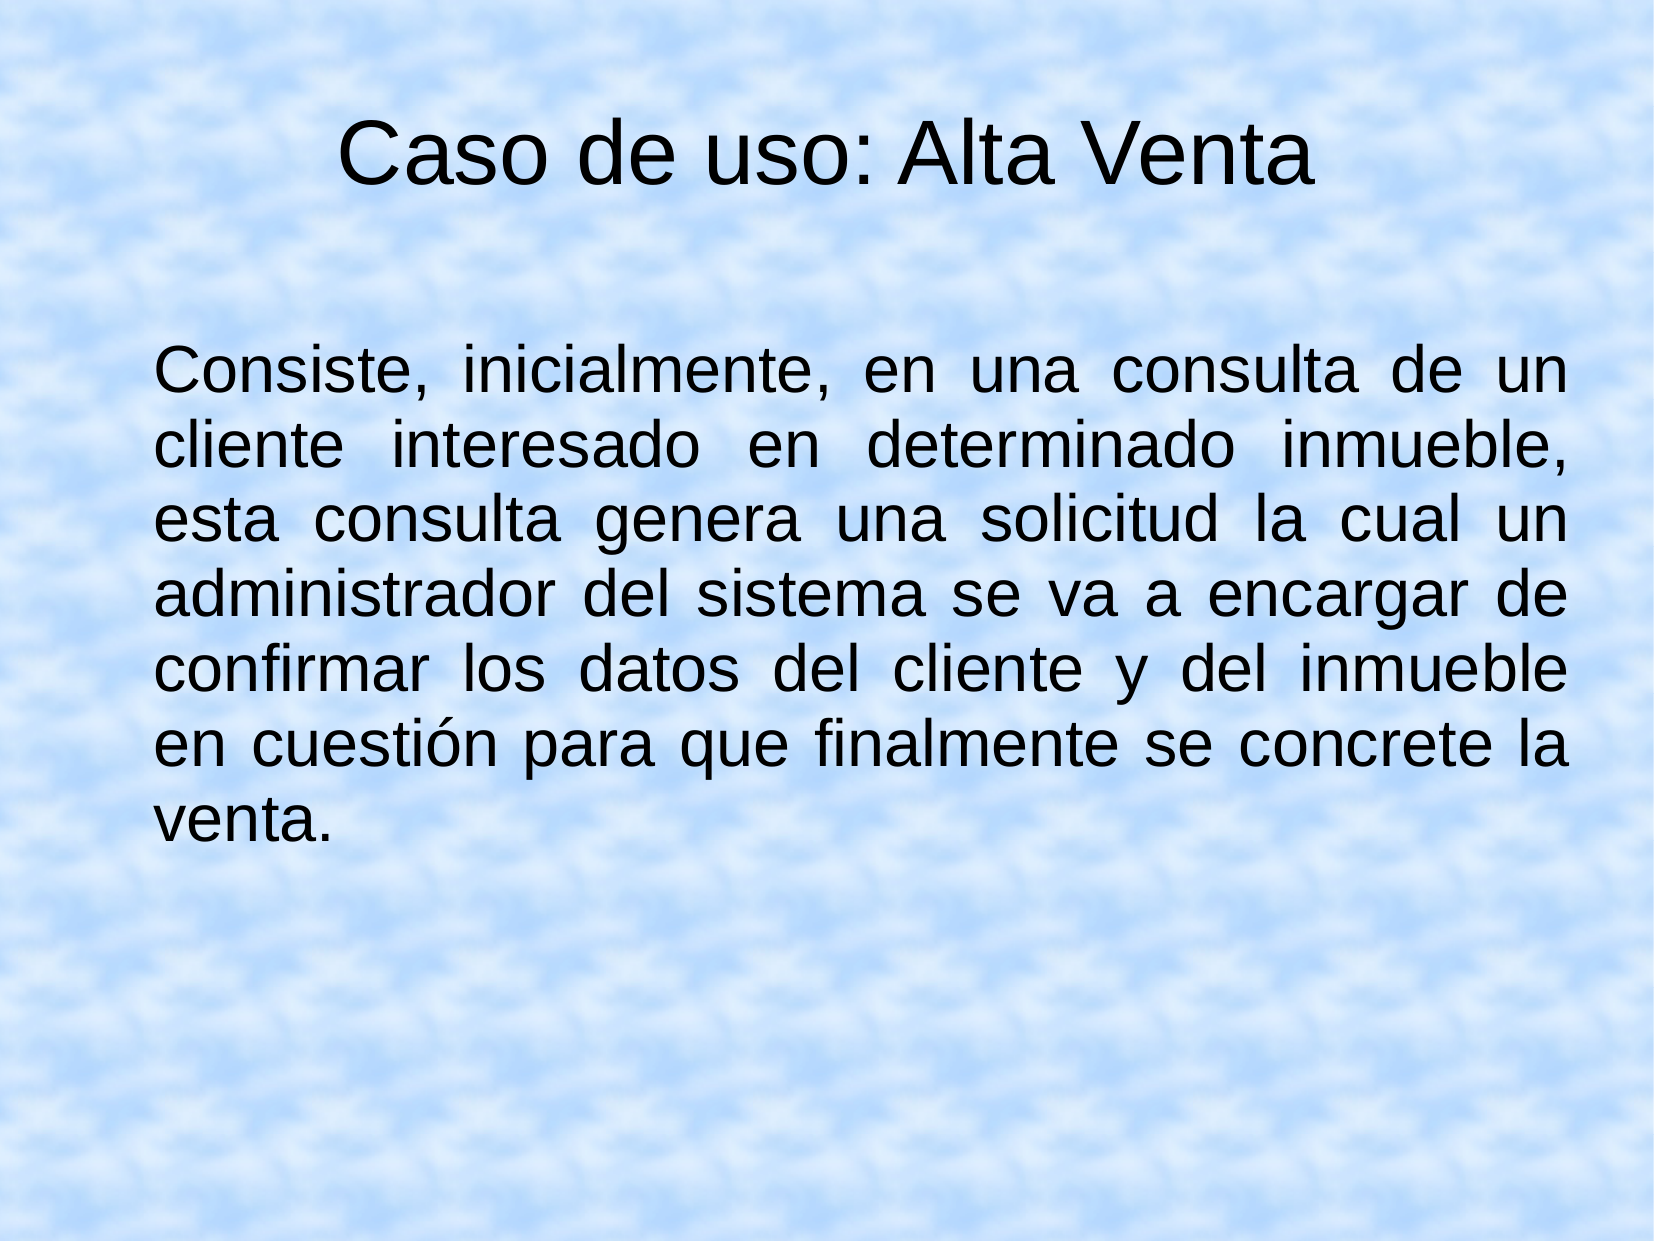

# Caso de uso: Alta Venta
Consiste, inicialmente, en una consulta de un cliente interesado en determinado inmueble, esta consulta genera una solicitud la cual un administrador del sistema se va a encargar de confirmar los datos del cliente y del inmueble en cuestión para que finalmente se concrete la venta.